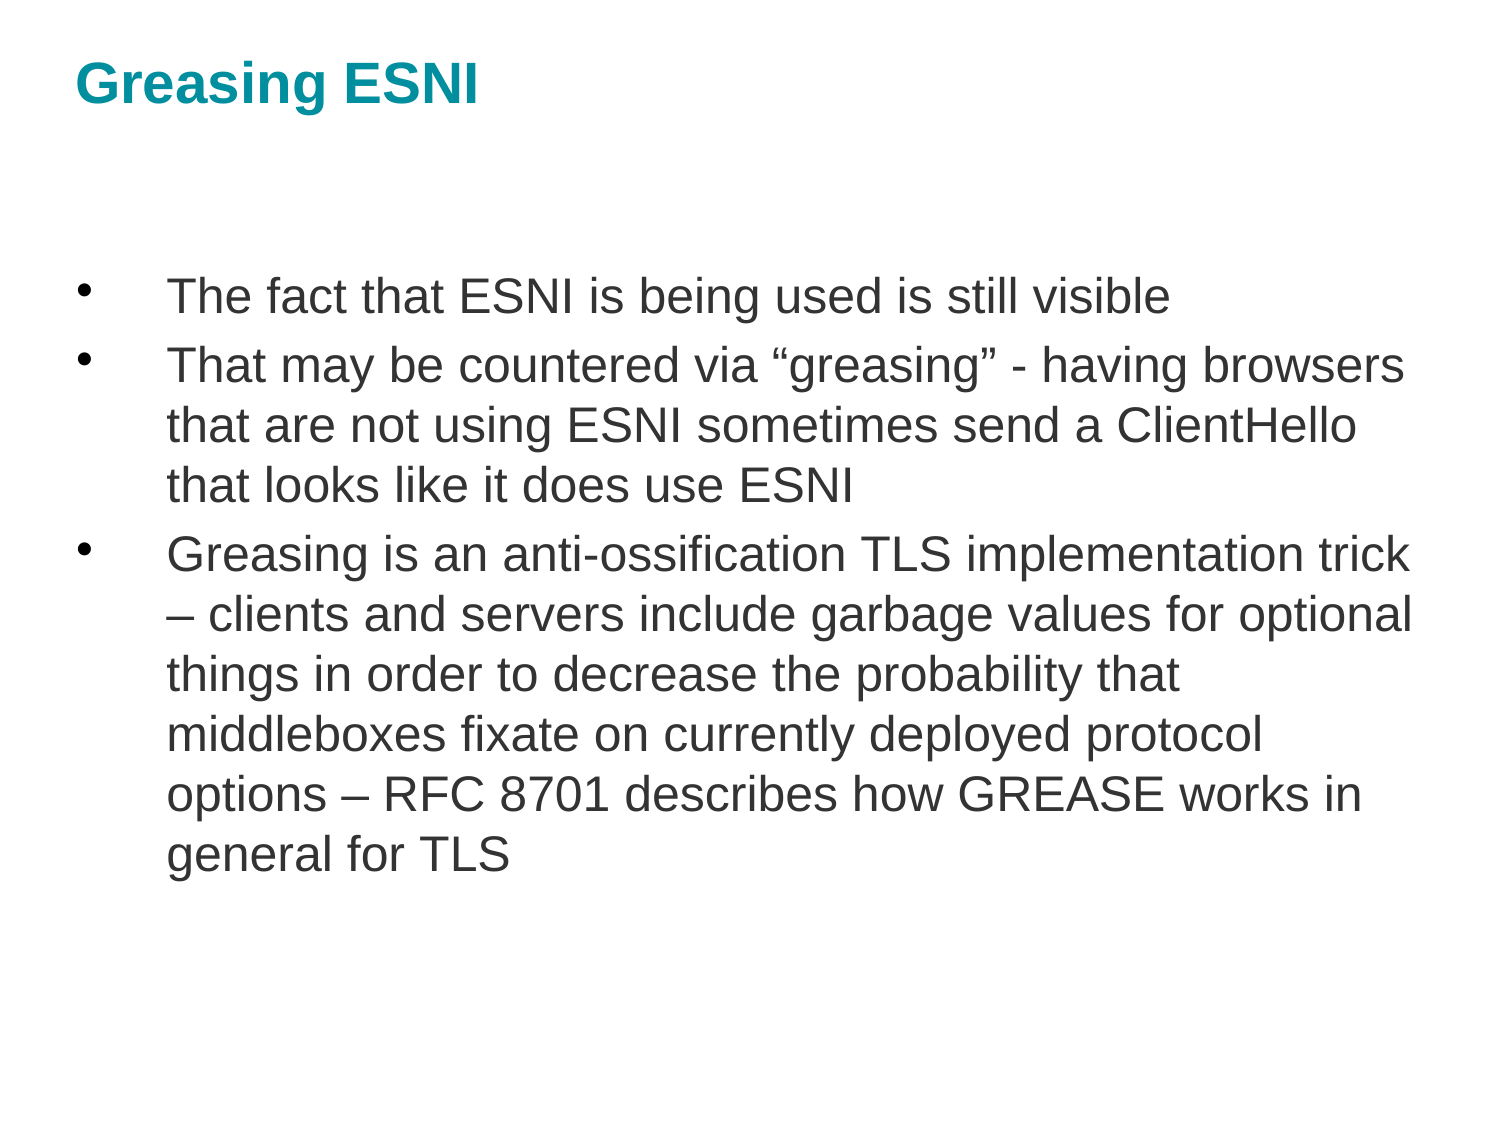

# Greasing ESNI
The fact that ESNI is being used is still visible
That may be countered via “greasing” - having browsers that are not using ESNI sometimes send a ClientHello that looks like it does use ESNI
Greasing is an anti-ossification TLS implementation trick – clients and servers include garbage values for optional things in order to decrease the probability that middleboxes fixate on currently deployed protocol options – RFC 8701 describes how GREASE works in general for TLS